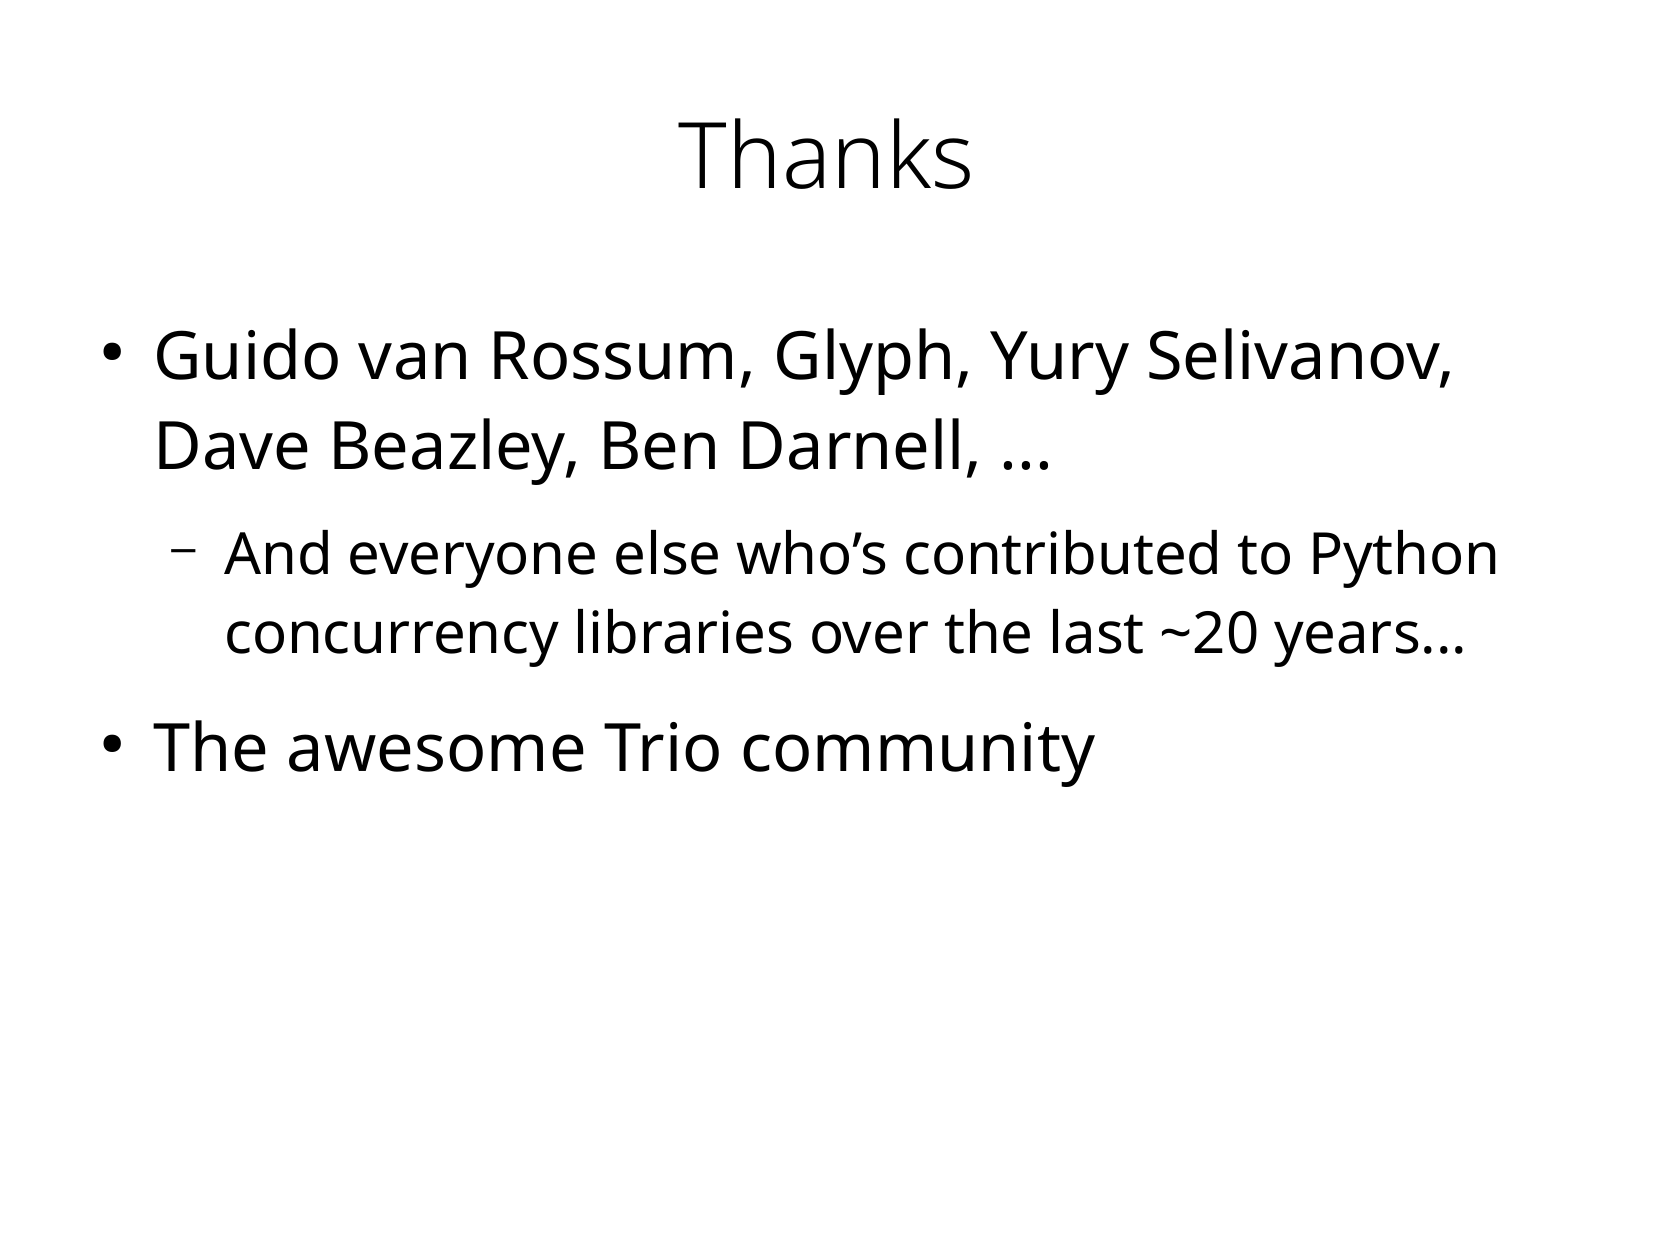

# Thanks
Guido van Rossum, Glyph, Yury Selivanov, Dave Beazley, Ben Darnell, ...
And everyone else who’s contributed to Python concurrency libraries over the last ~20 years...
The awesome Trio community